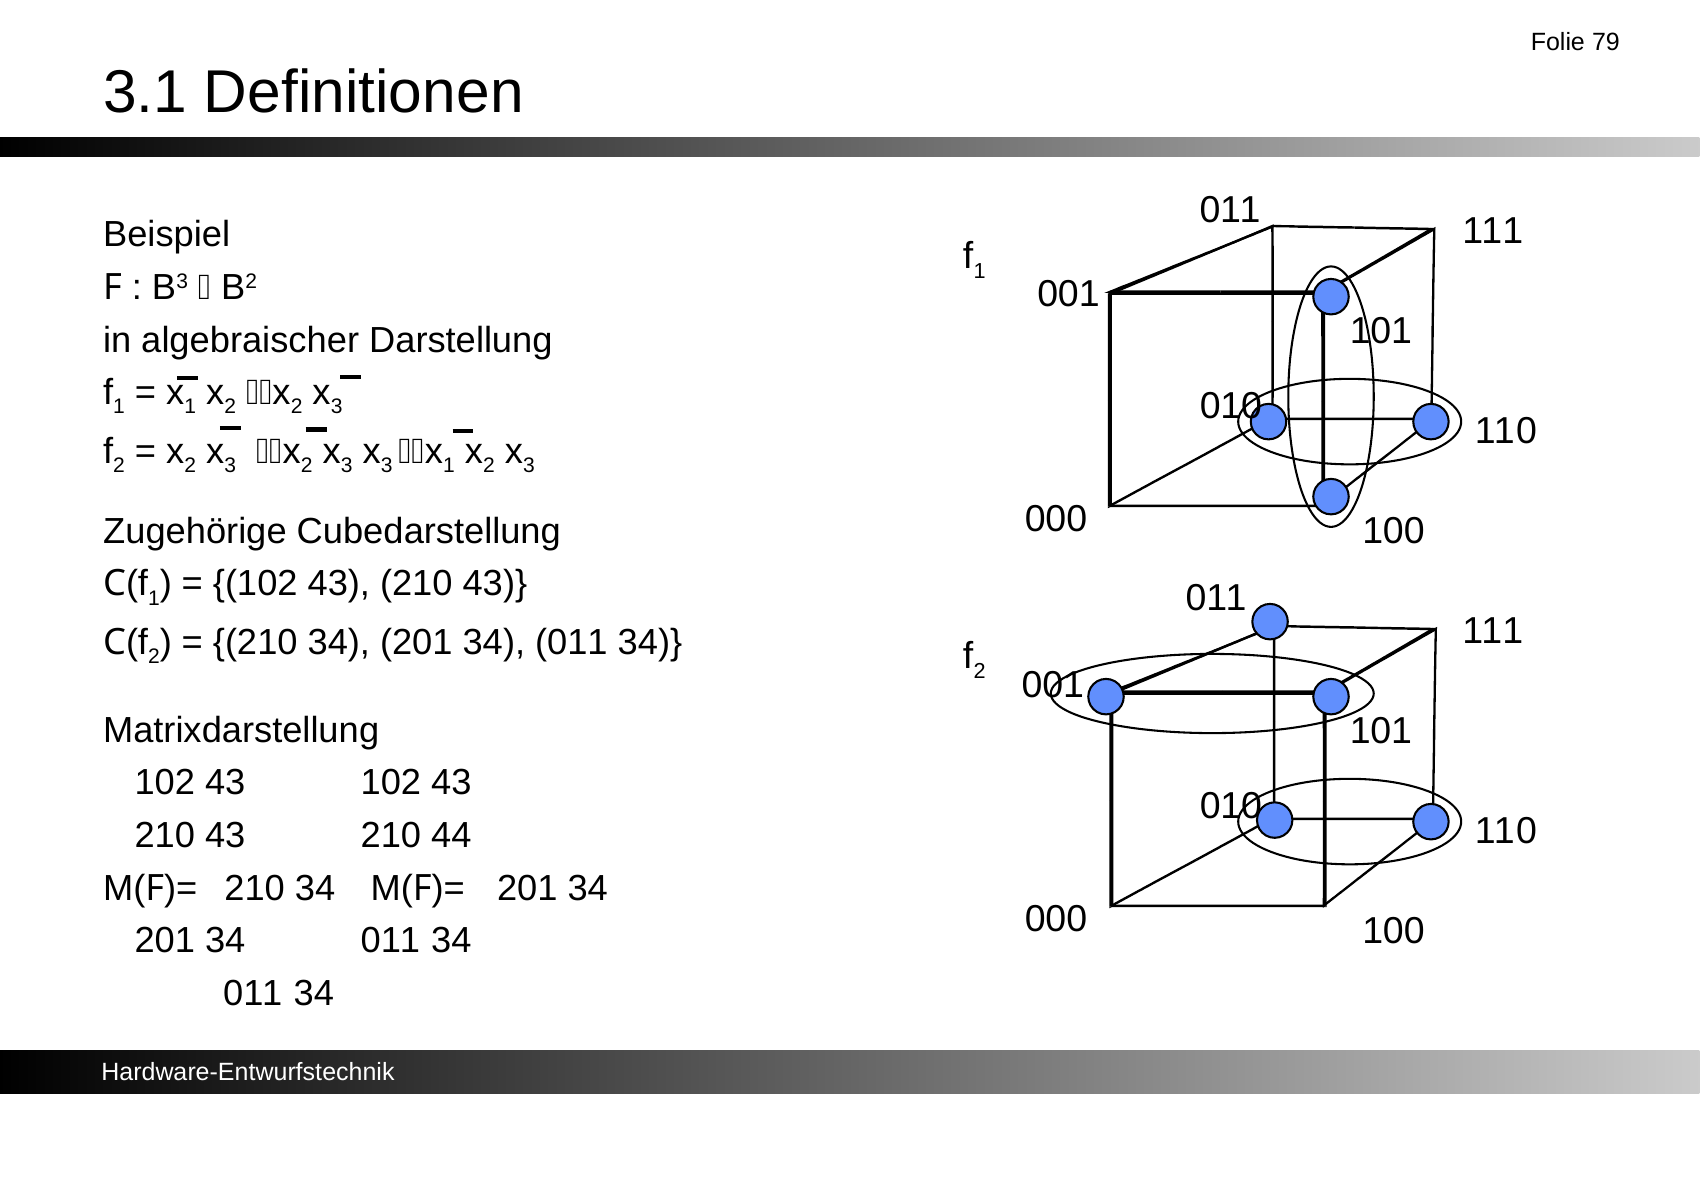

# 3.1 Definitionen
011
111
Beispiel
F : B3  B2
in algebraischer Darstellung
f1 = x1 x2 x2 x3
f2 = x2 x3 x2 x3 x3 x1 x2 x3
Zugehörige Cubedarstellung
C(f1) = {(102 43), (210 43)}
C(f2) = {(210 34), (201 34), (011 34)}
Matrixdarstellung
		102 43		102 43
		210 43		210 44
M(F)= 	210 34	 M(F)=	201 34
		201 34		011 34
 011 34
f1
001
101
010
110
000
100
011
111
f2
001
101
010
110
000
100